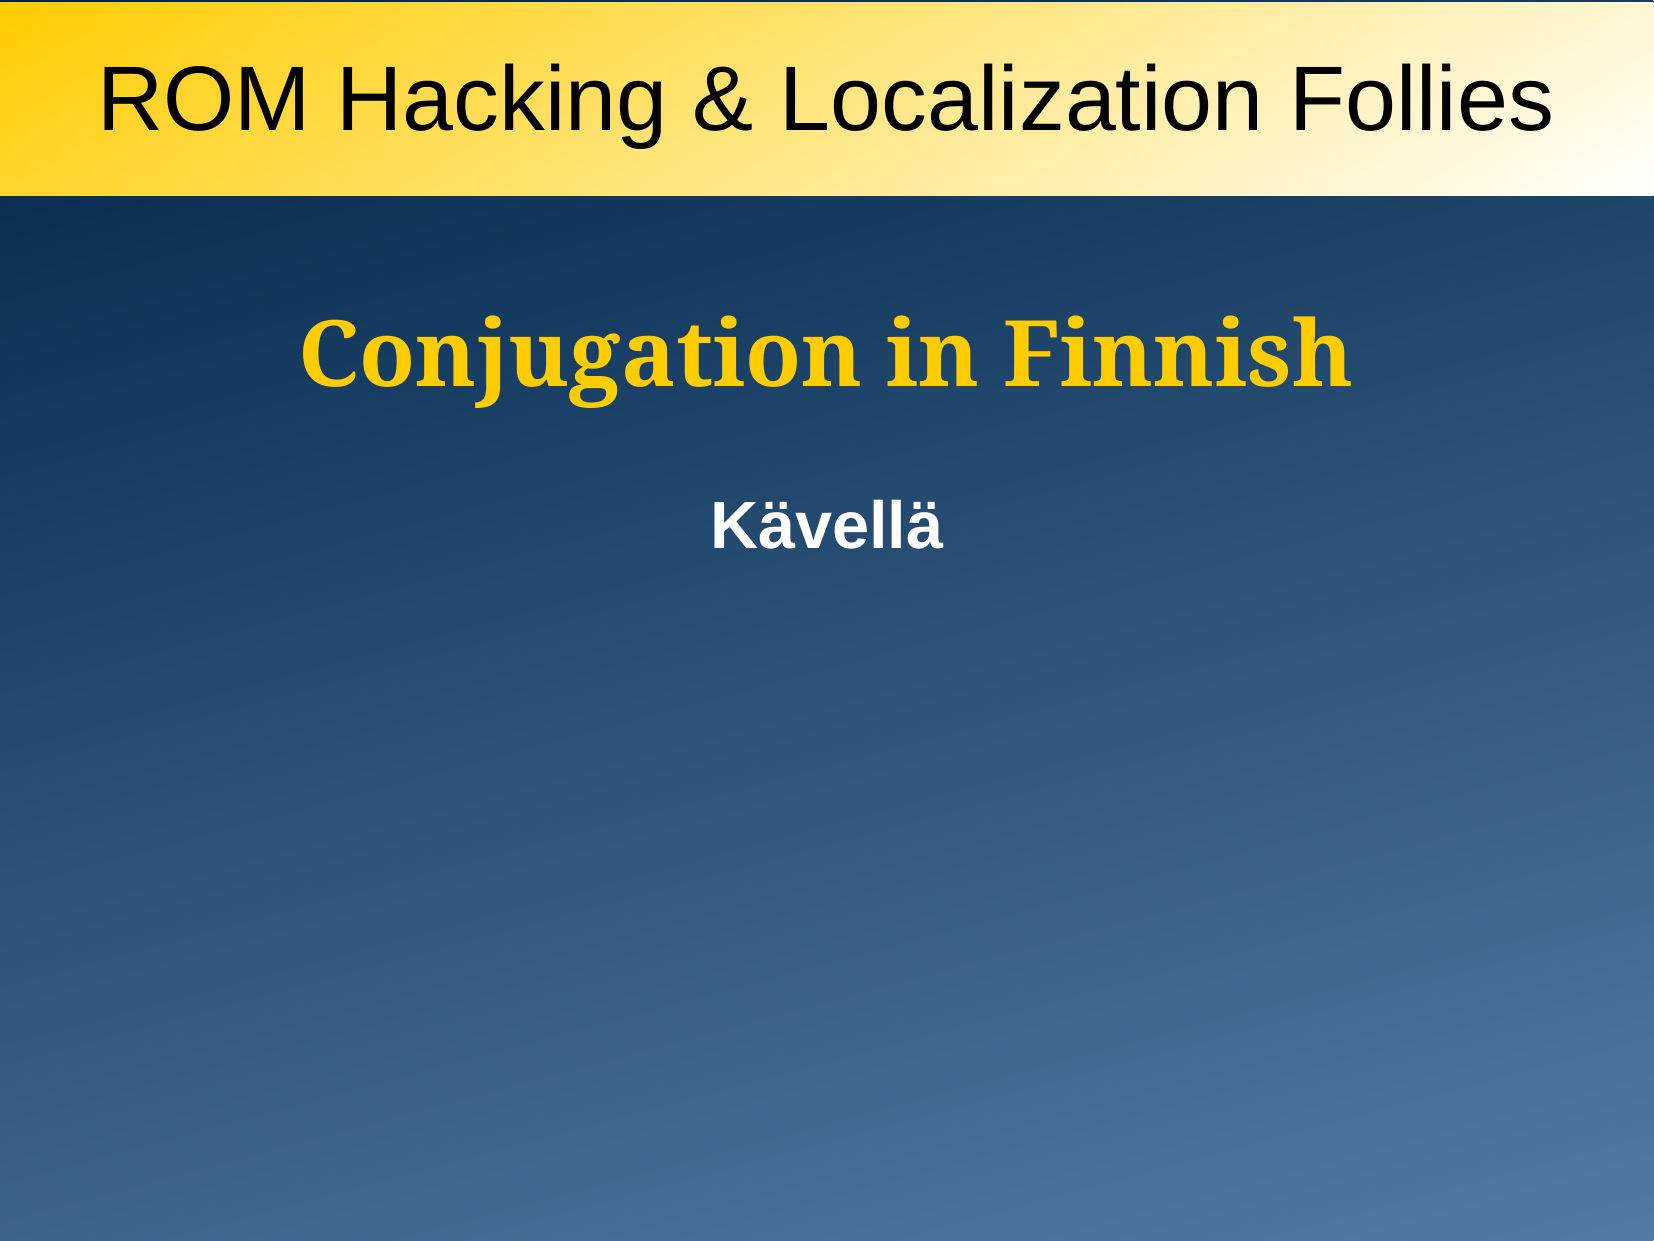

# ROM Hacking & Localization Follies
Conjugation in Finnish
Kävellä